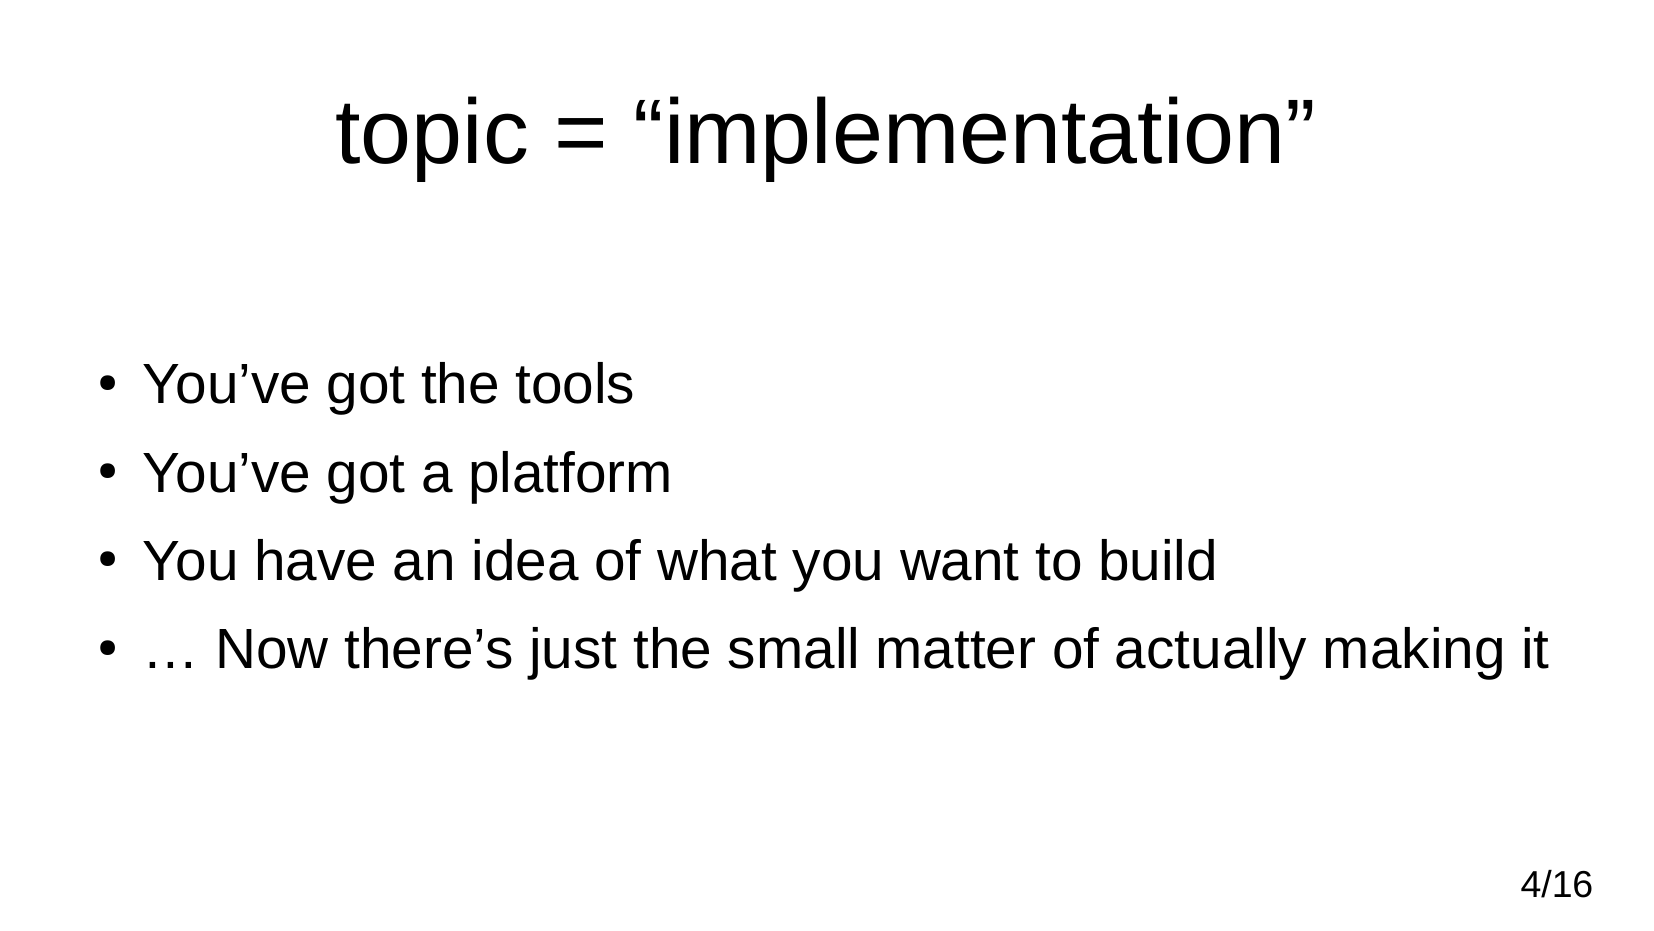

# topic = “implementation”
You’ve got the tools
You’ve got a platform
You have an idea of what you want to build
… Now there’s just the small matter of actually making it